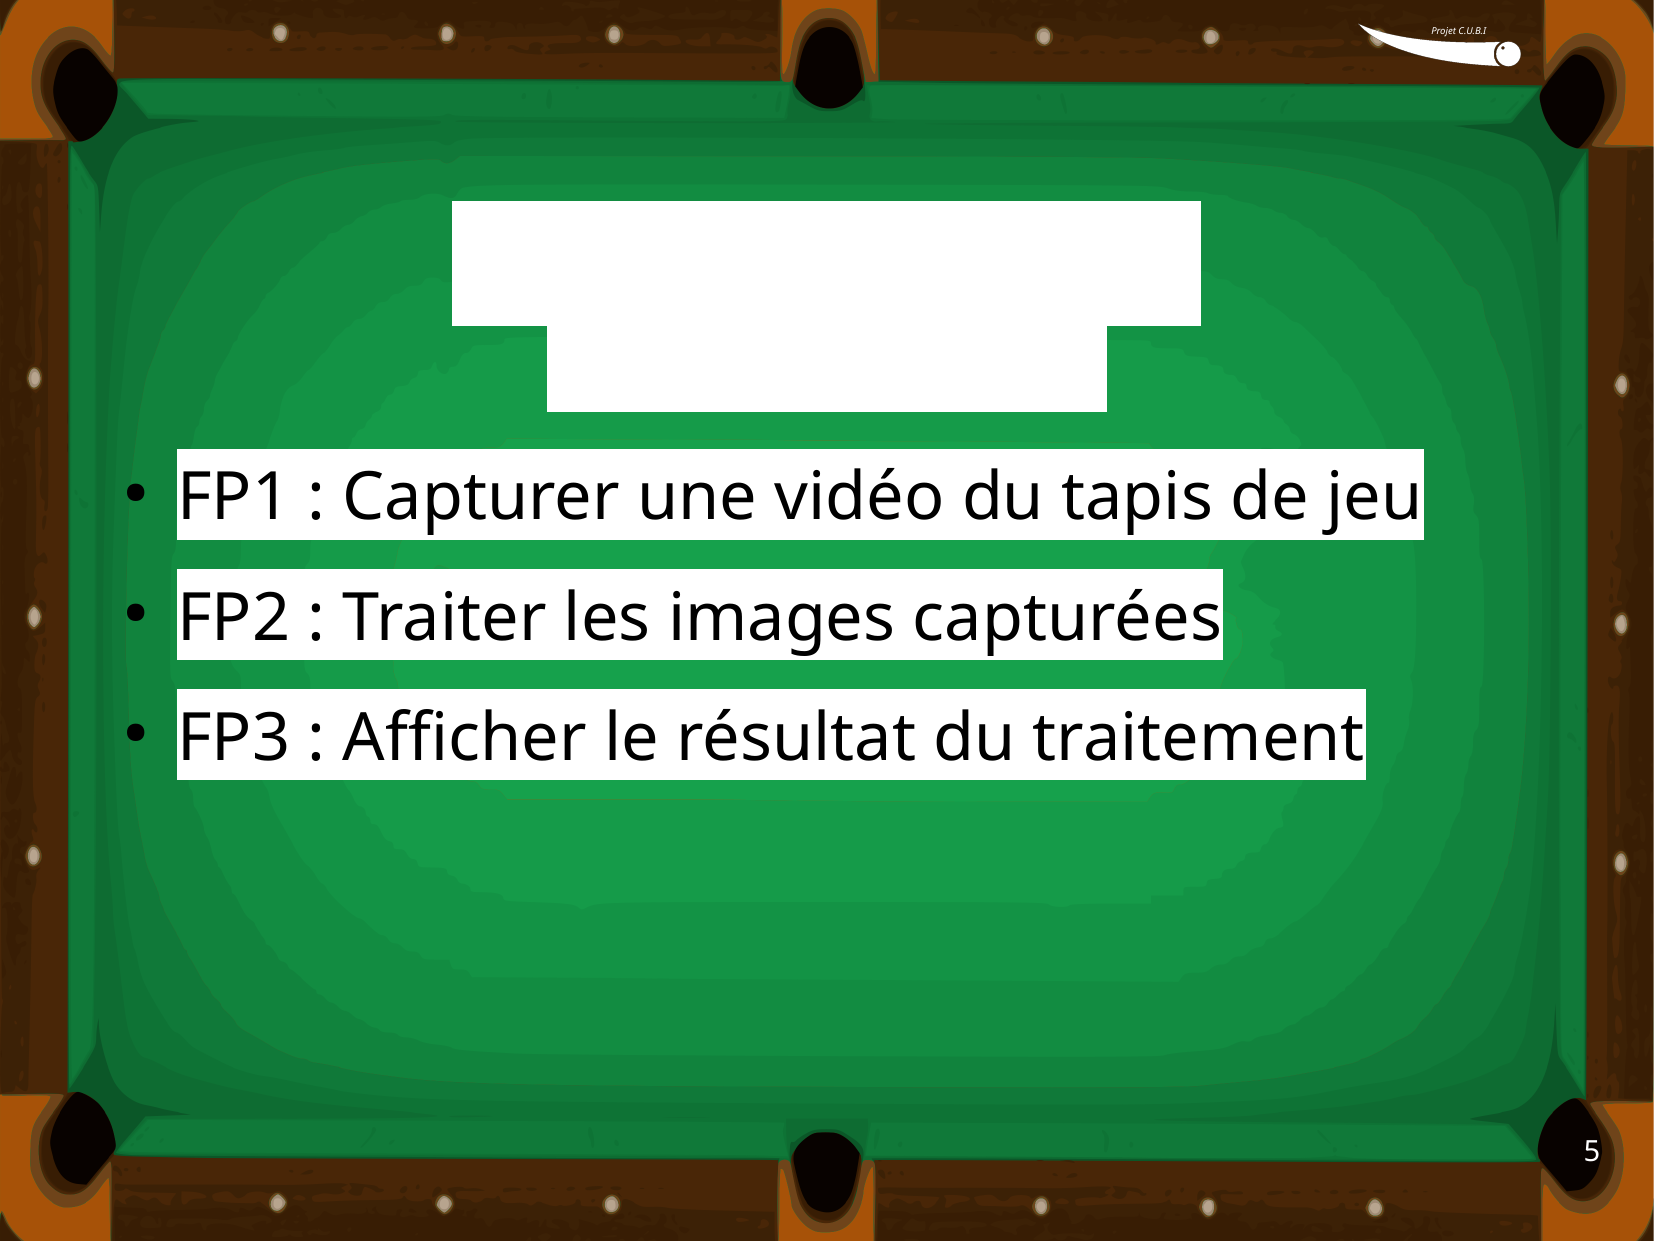

# Gestion du projet Cahier des charges
FP1 : Capturer une vidéo du tapis de jeu
FP2 : Traiter les images capturées
FP3 : Afficher le résultat du traitement
5